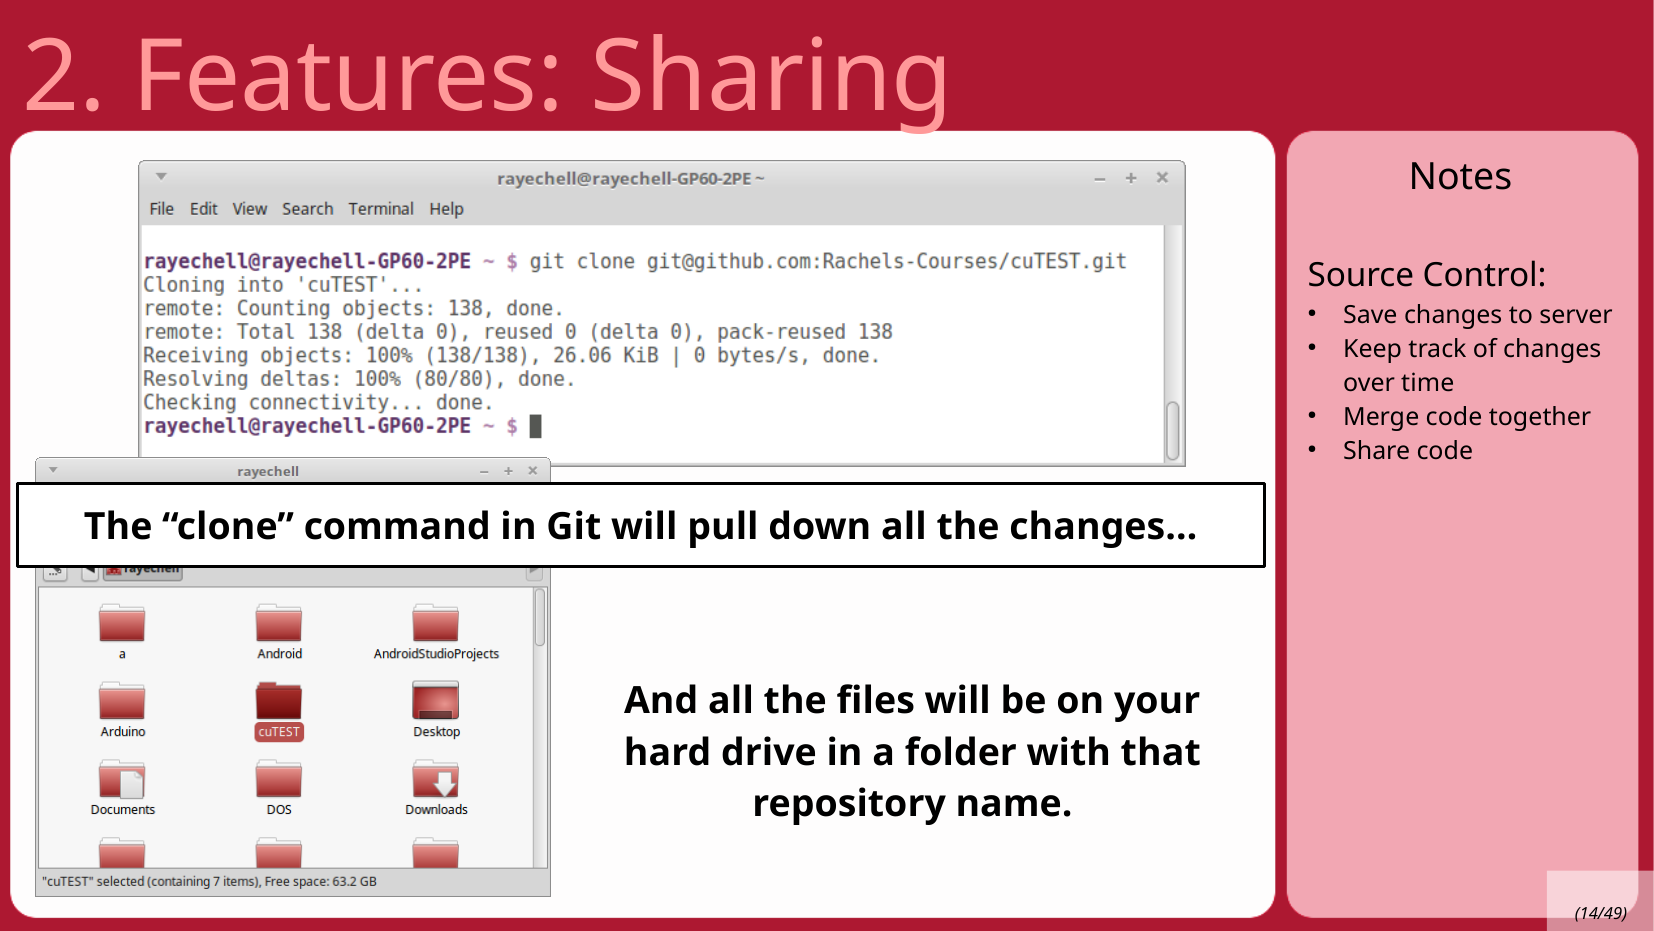

# 2. Features: Sharing
Notes
Source Control:
Save changes to server
Keep track of changes over time
Merge code together
Share code
The “clone” command in Git will pull down all the changes…
And all the files will be on your hard drive in a folder with that repository name.